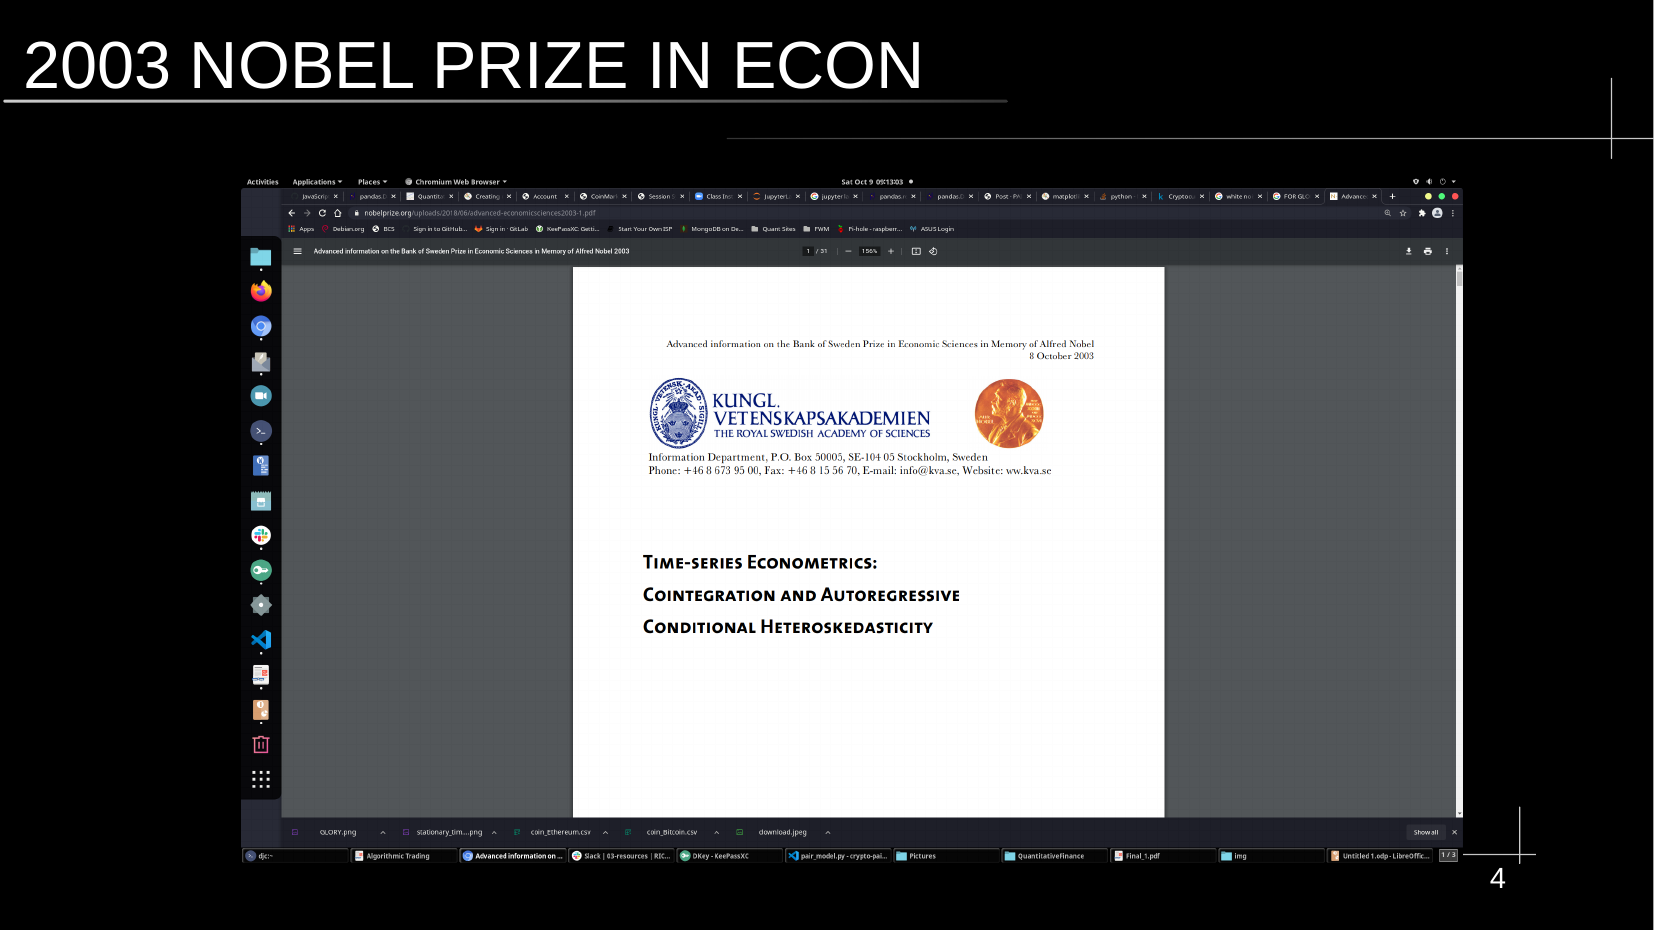

# 2003 NOBEL PRIZE IN ECON
4